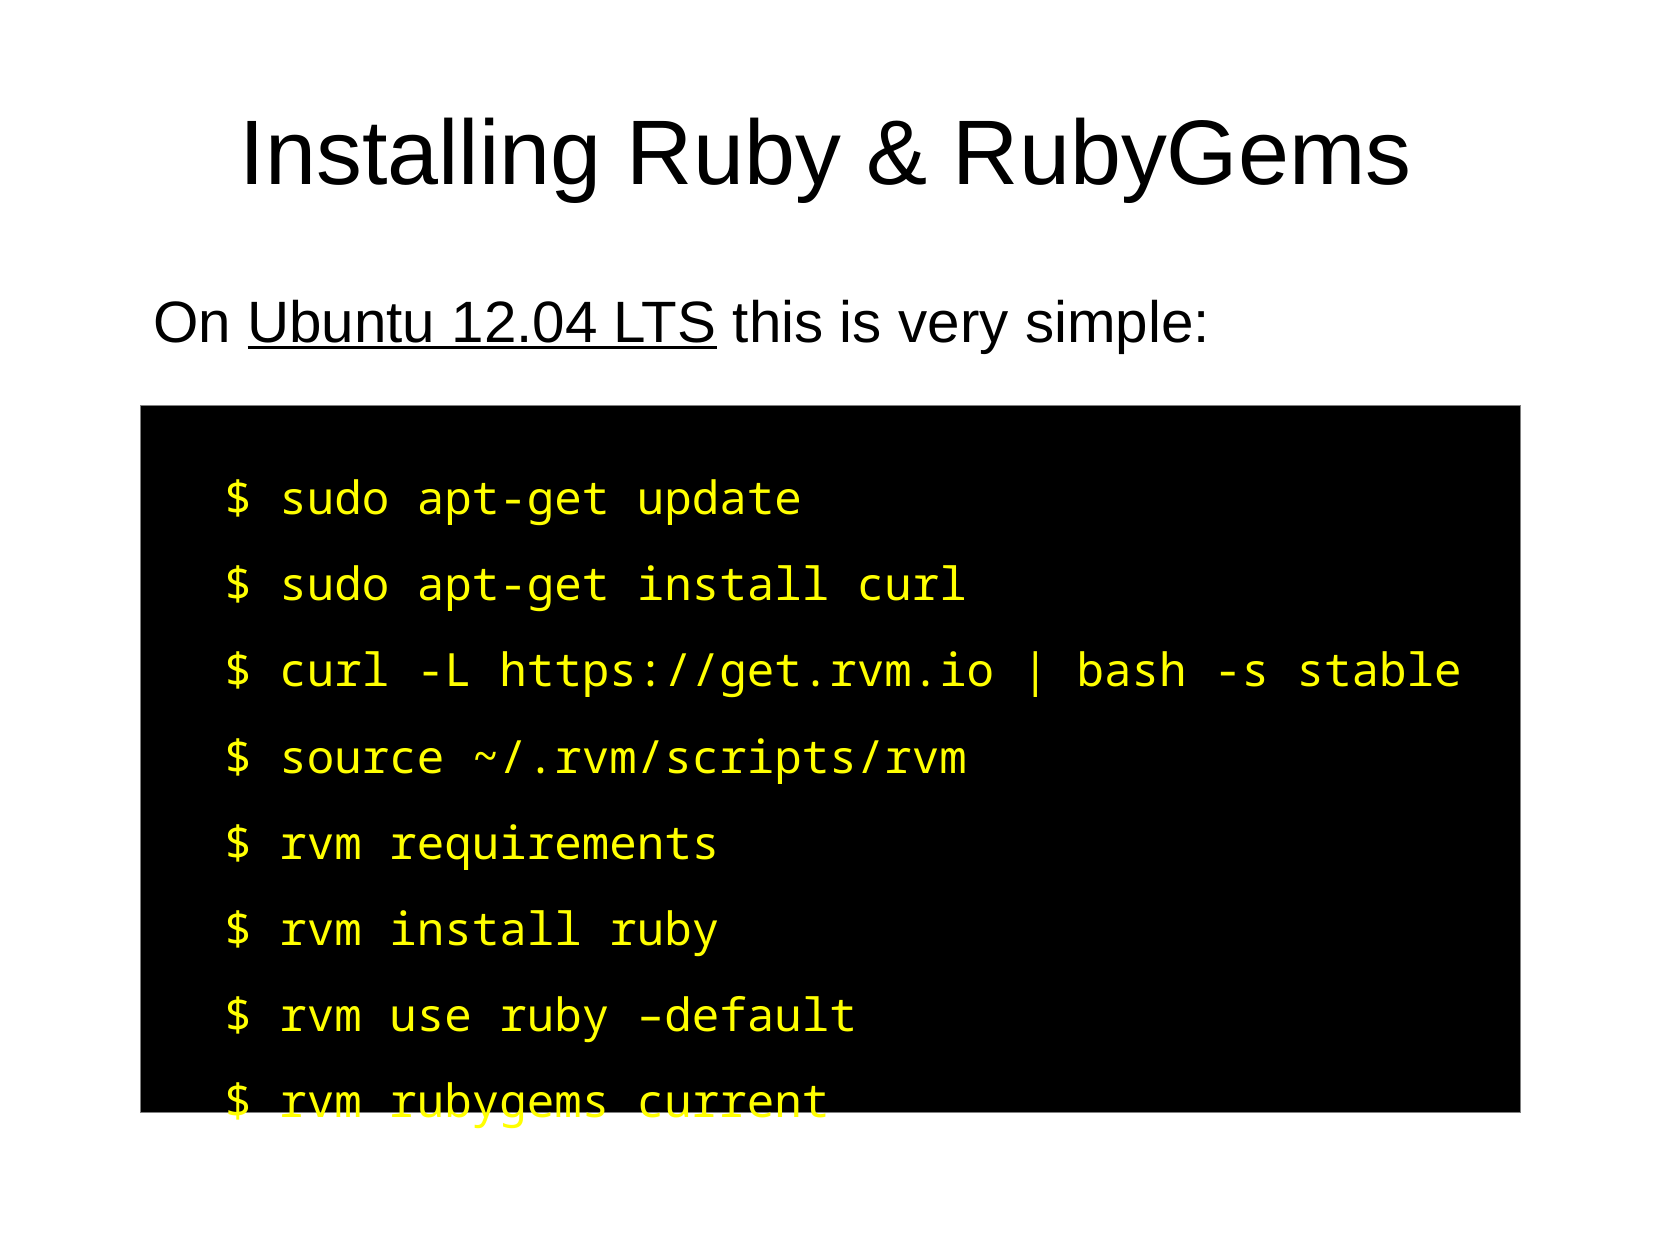

# Installing Ruby & RubyGems
On Ubuntu 12.04 LTS this is very simple:
$ sudo apt-get update
$ sudo apt-get install curl
$ curl -L https://get.rvm.io | bash -s stable
$ source ~/.rvm/scripts/rvm
$ rvm requirements
$ rvm install ruby
$ rvm use ruby –default
$ rvm rubygems current